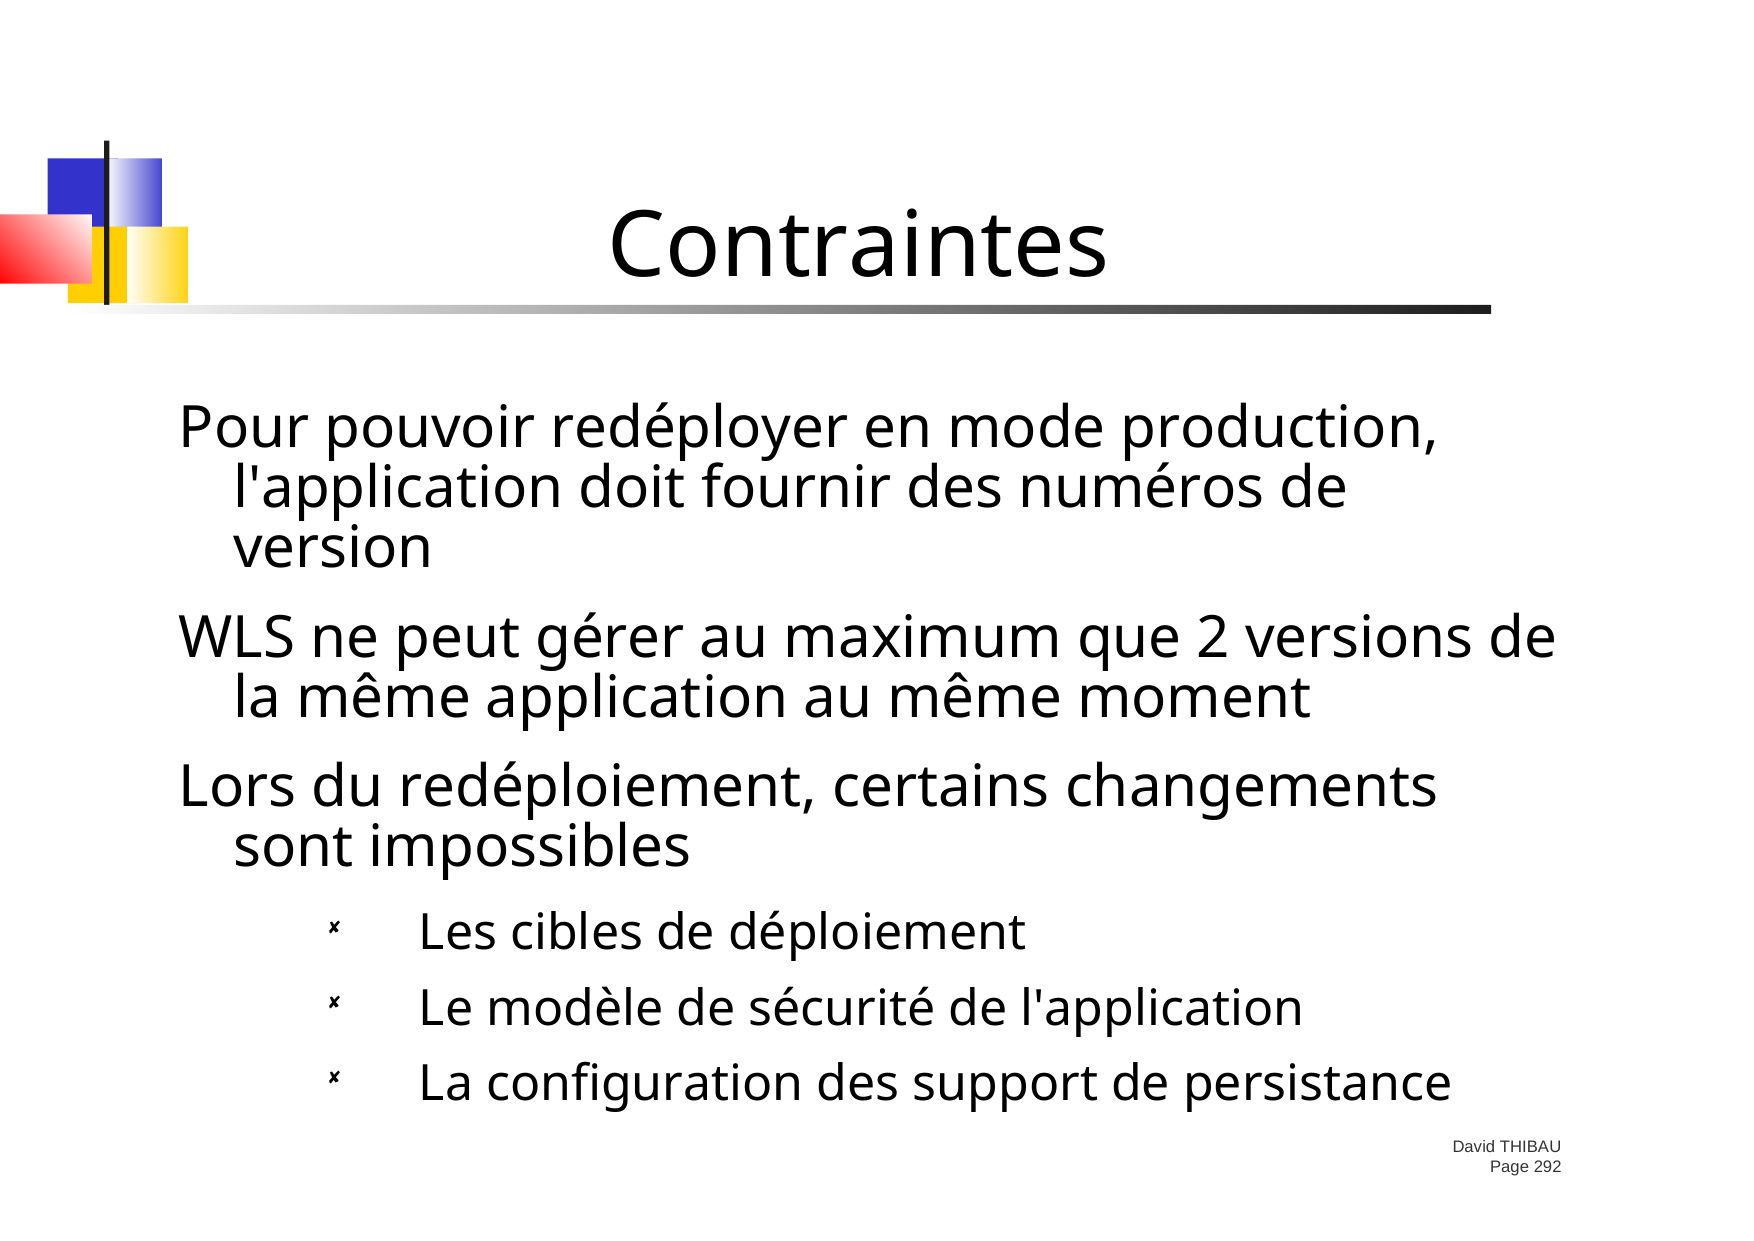

# Contraintes
Pour pouvoir redéployer en mode production, l'application doit fournir des numéros de version
WLS ne peut gérer au maximum que 2 versions de la même application au même moment
Lors du redéploiement, certains changements sont impossibles
Les cibles de déploiement
Le modèle de sécurité de l'application
La configuration des support de persistance